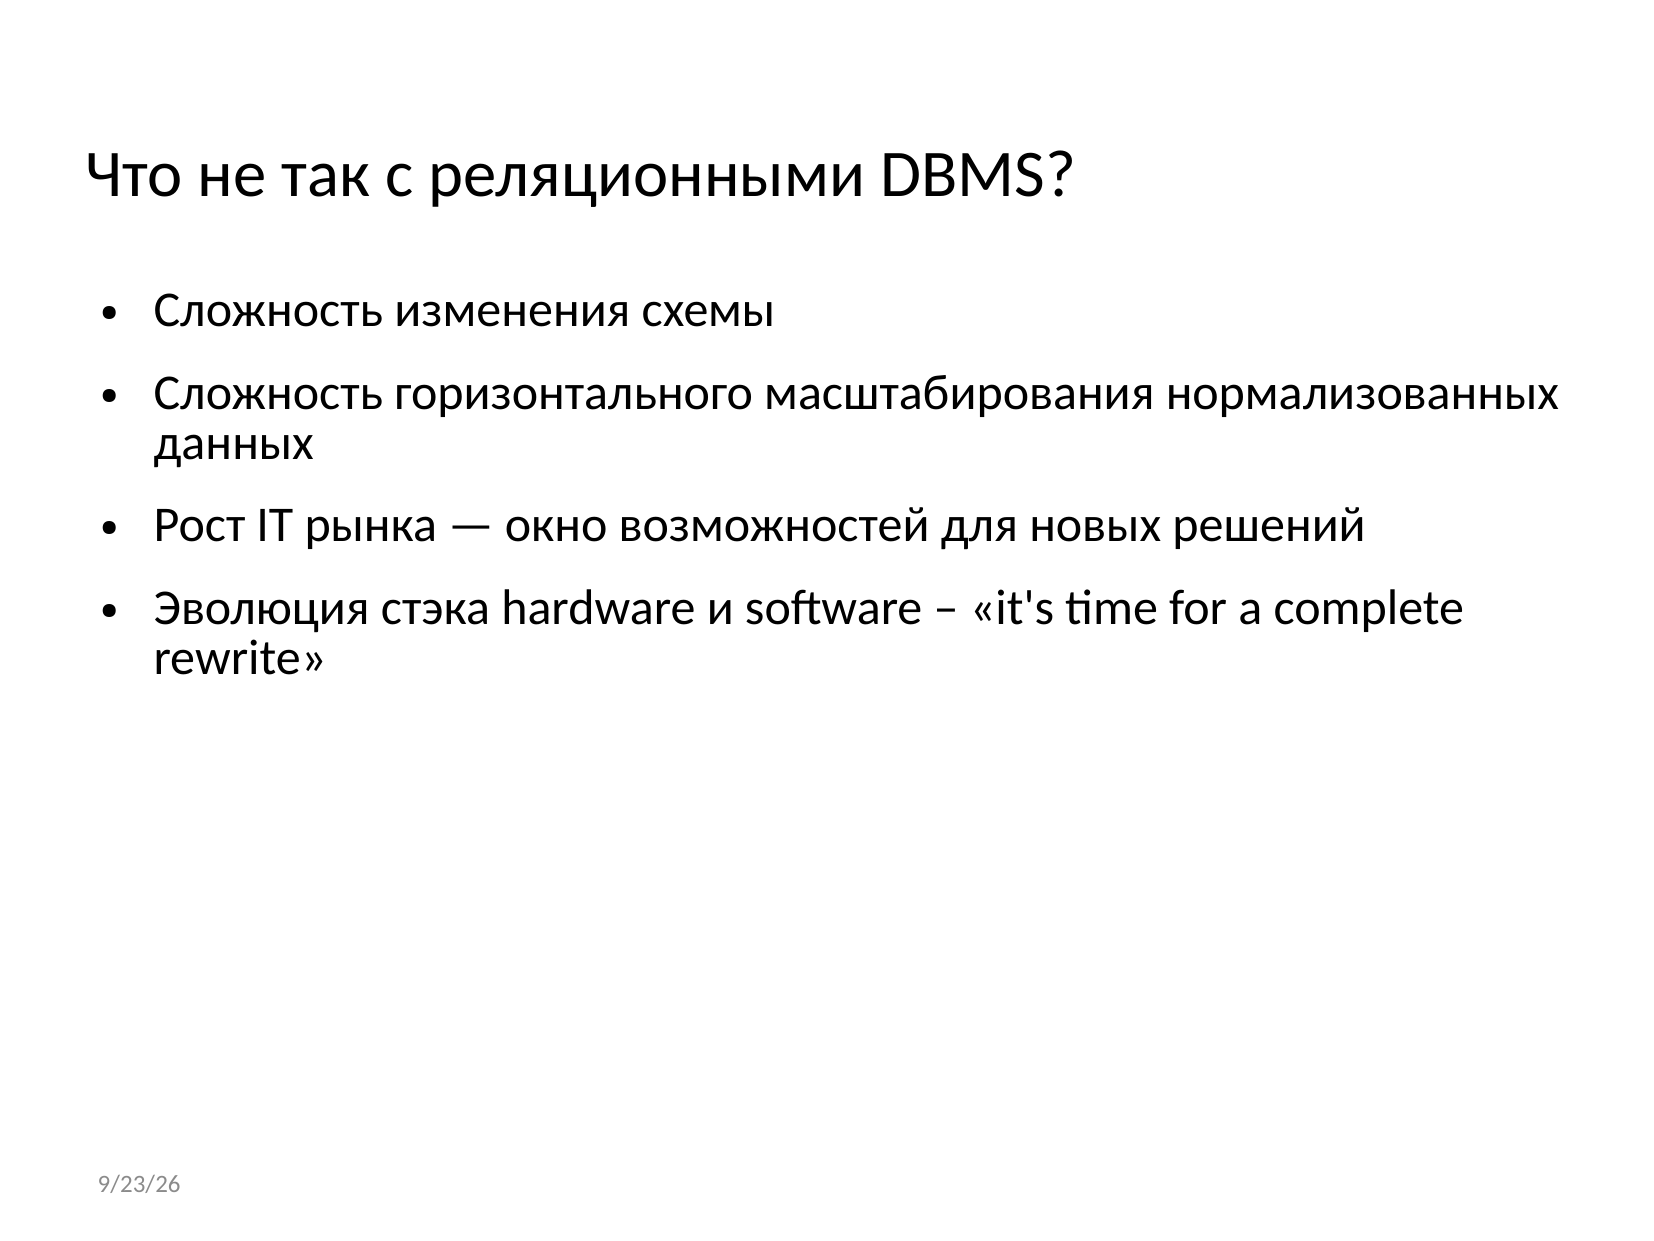

# Что не так с реляционными DBMS?
Сложность изменения схемы
Сложность горизонтального масштабирования нормализованных данных
Рост IT рынка — окно возможностей для новых решений
Эволюция стэка hardware и software – «it's time for a complete rewrite»